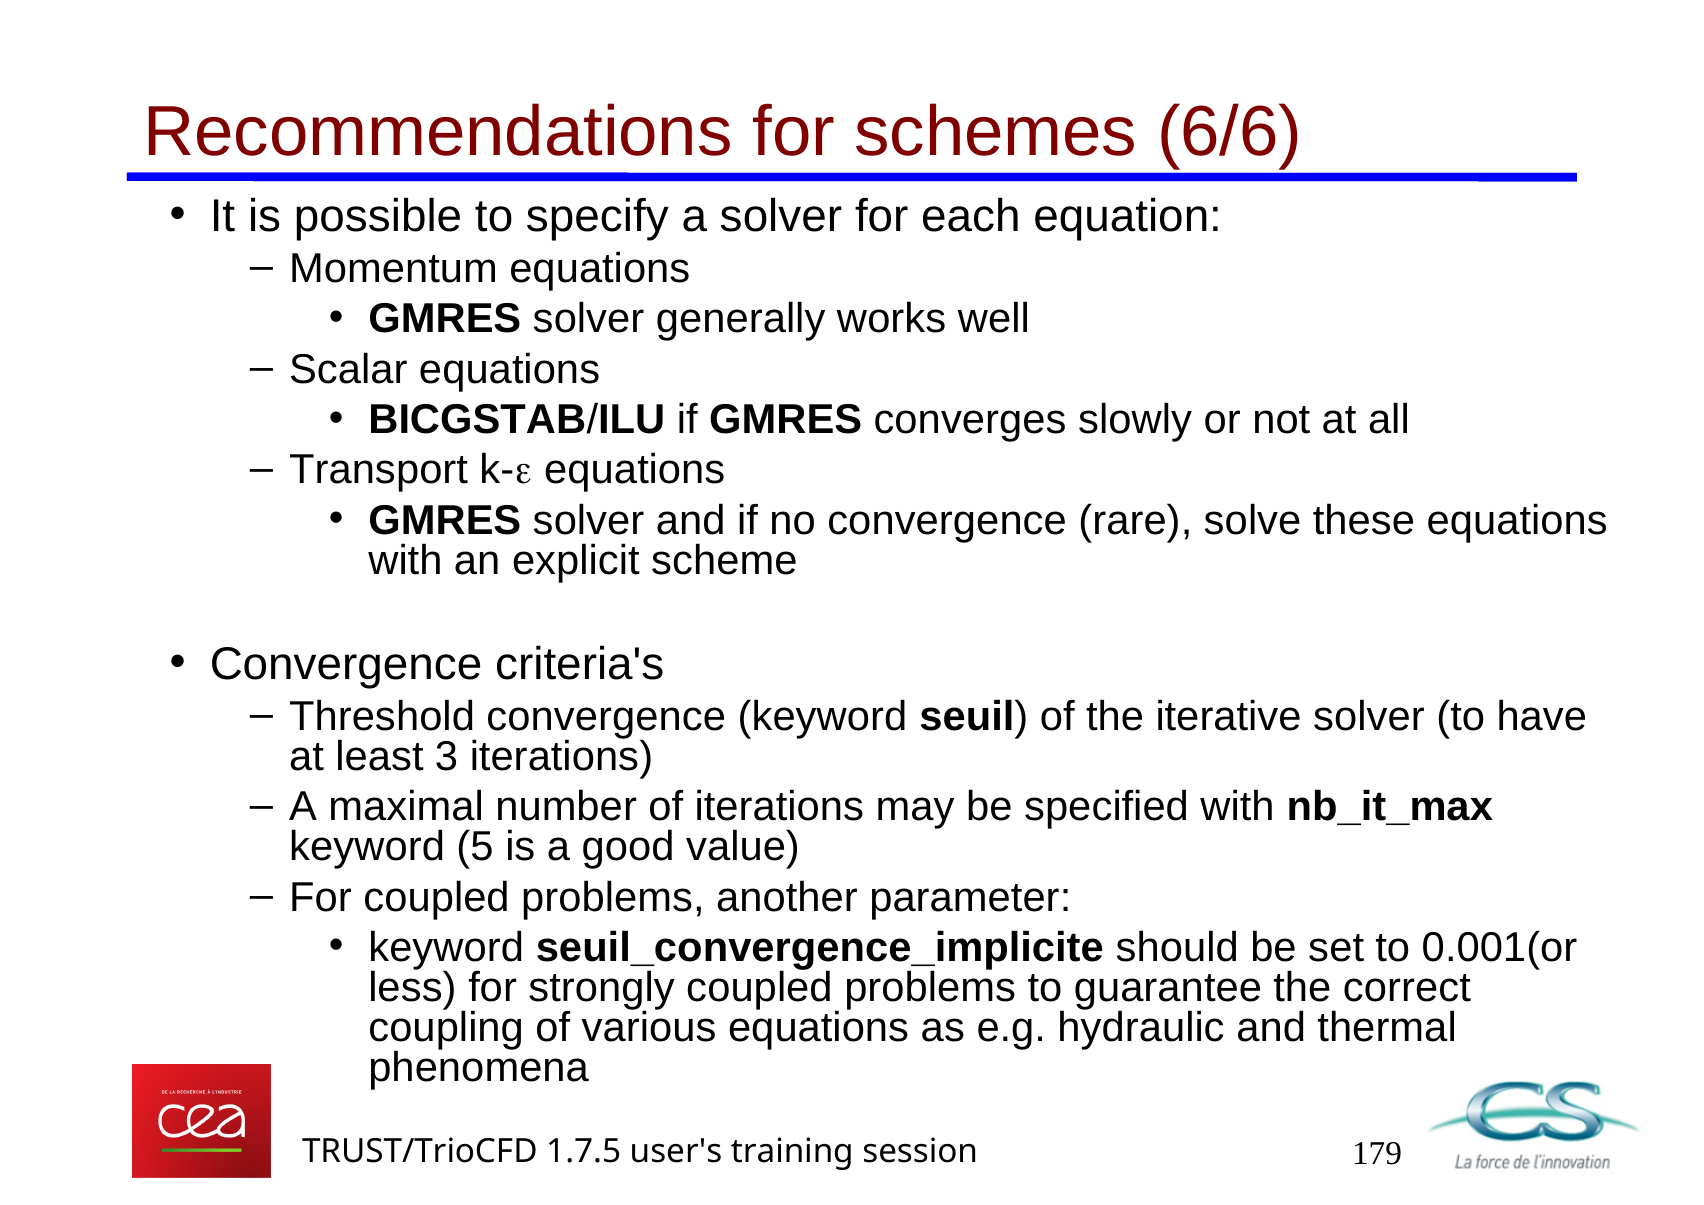

# Recommendations for schemes (6/6)
It is possible to specify a solver for each equation:
Momentum equations
GMRES solver generally works well
Scalar equations
BICGSTAB/ILU if GMRES converges slowly or not at all
Transport k- equations
GMRES solver and if no convergence (rare), solve these equations with an explicit scheme
Convergence criteria's
Threshold convergence (keyword seuil) of the iterative solver (to have at least 3 iterations)
A maximal number of iterations may be specified with nb_it_max keyword (5 is a good value)
For coupled problems, another parameter:
keyword seuil_convergence_implicite should be set to 0.001(or less) for strongly coupled problems to guarantee the correct coupling of various equations as e.g. hydraulic and thermal phenomena
TRUST/TrioCFD 1.7.5 user's training session
179